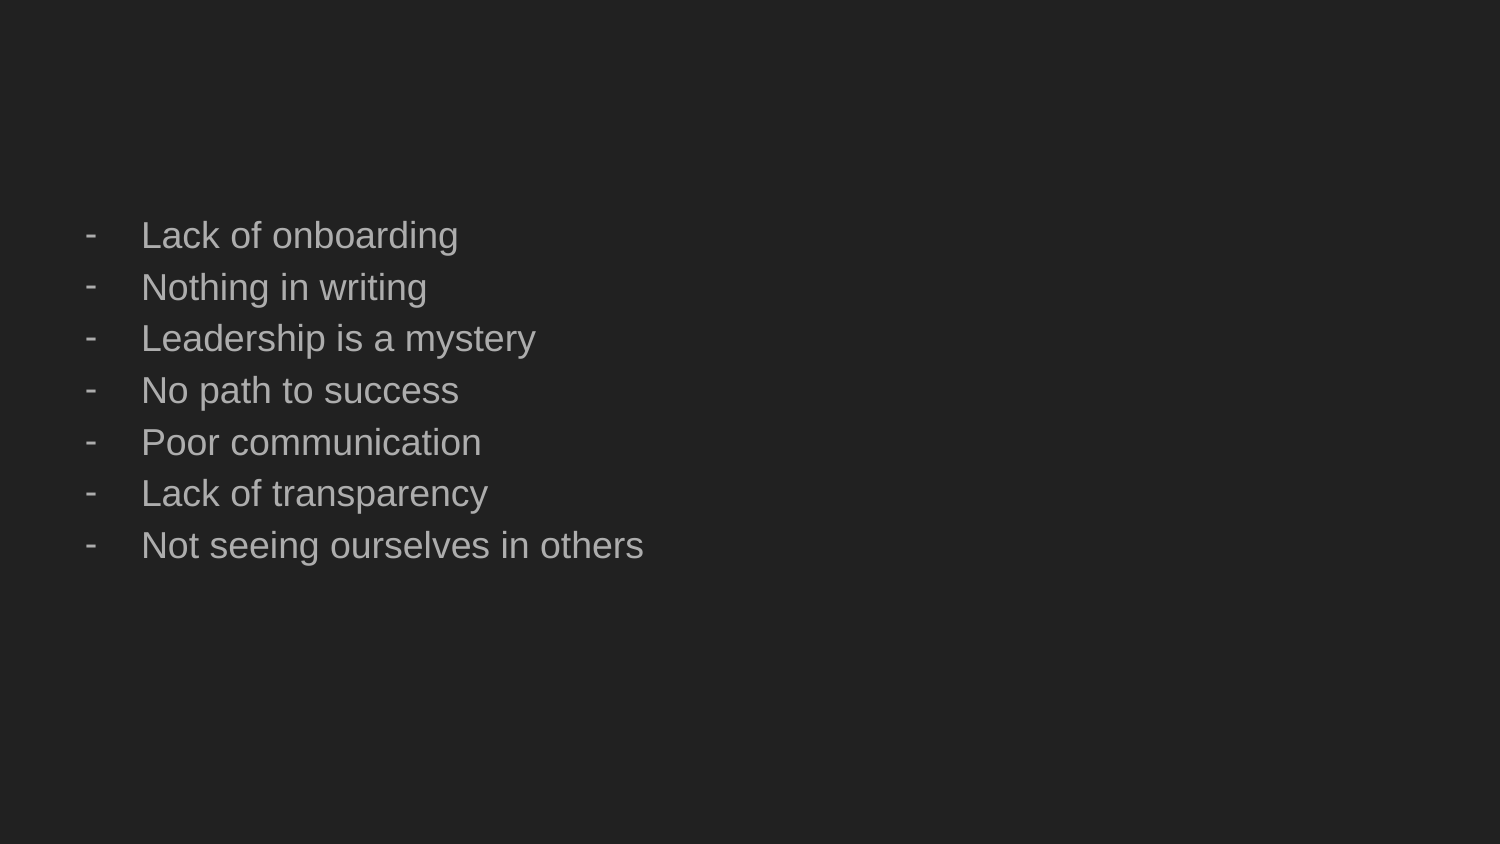

#
Lack of onboarding
Nothing in writing
Leadership is a mystery
No path to success
Poor communication
Lack of transparency
Not seeing ourselves in others